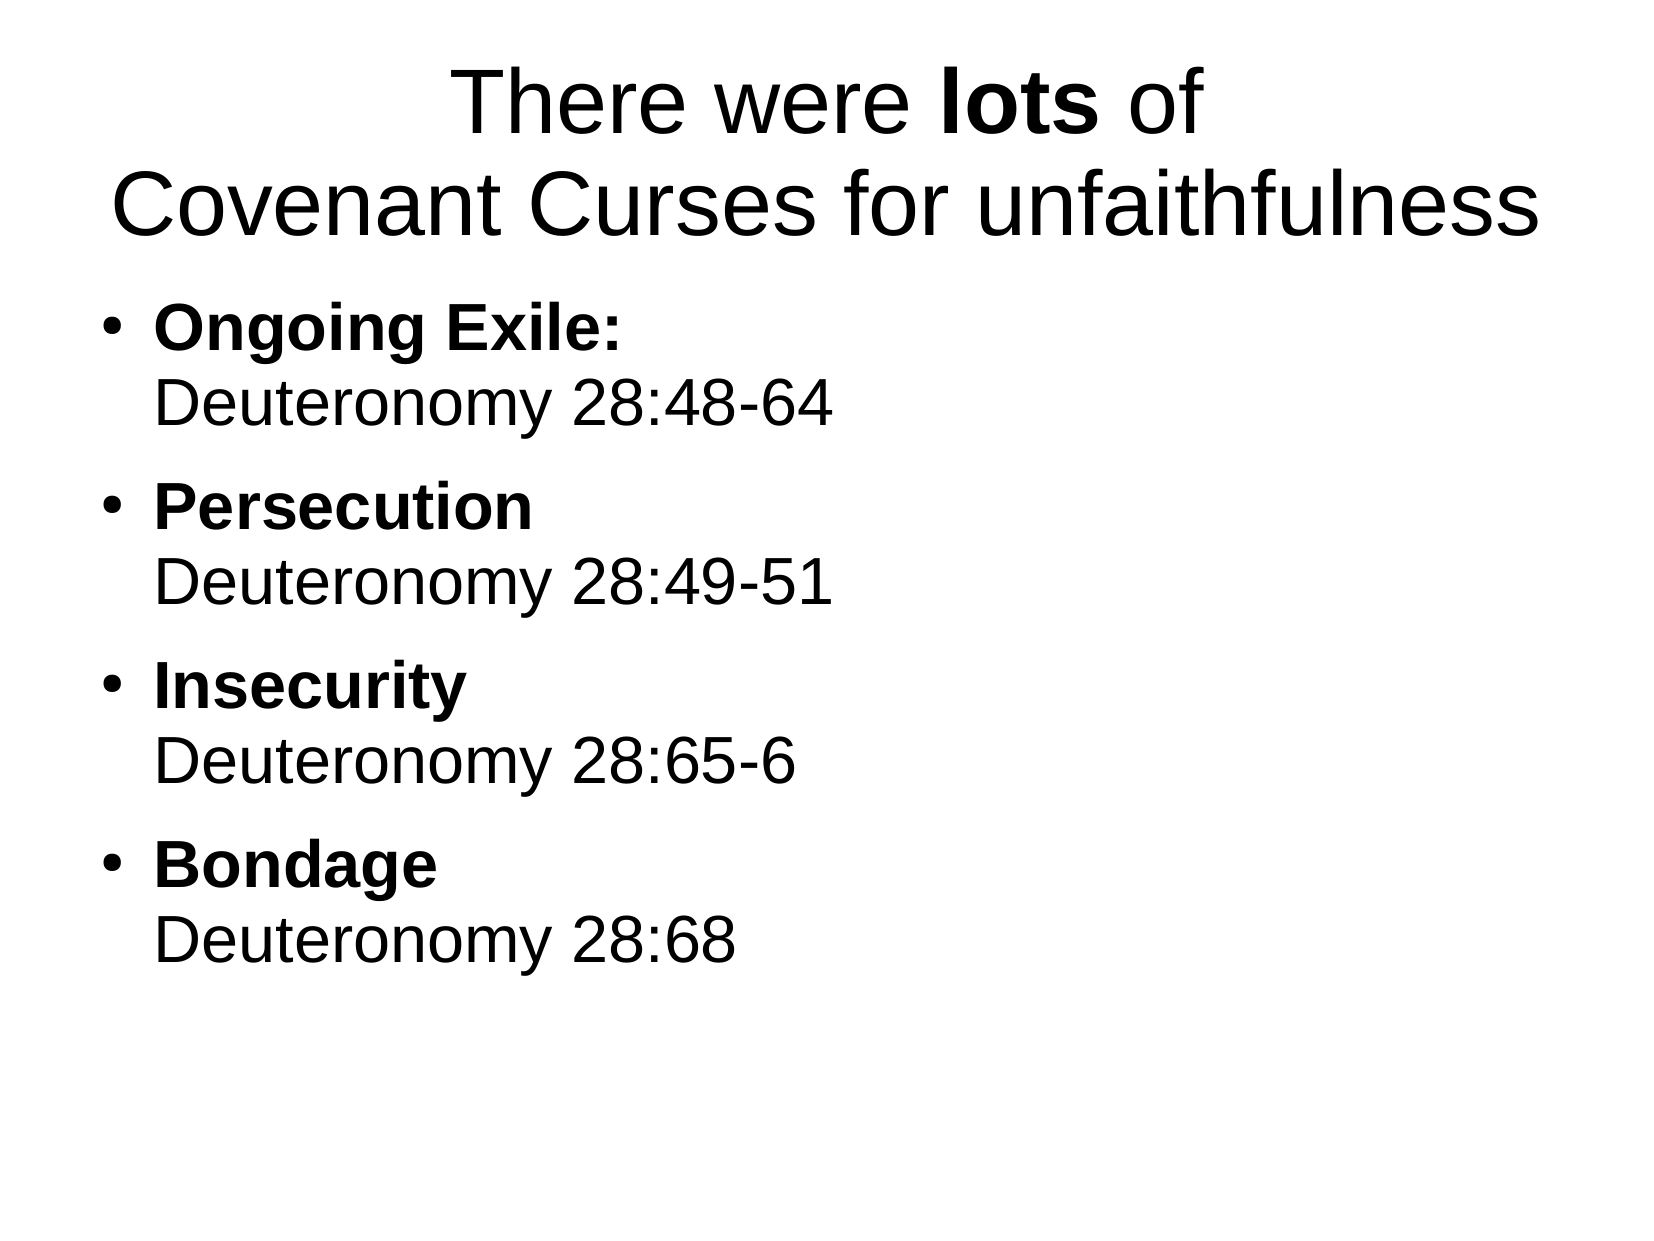

# There were lots of Covenant Curses for unfaithfulness
Ongoing Exile:
Deuteronomy 28:48-64
Persecution
Deuteronomy 28:49-51
Insecurity
Deuteronomy 28:65-6
Bondage
Deuteronomy 28:68